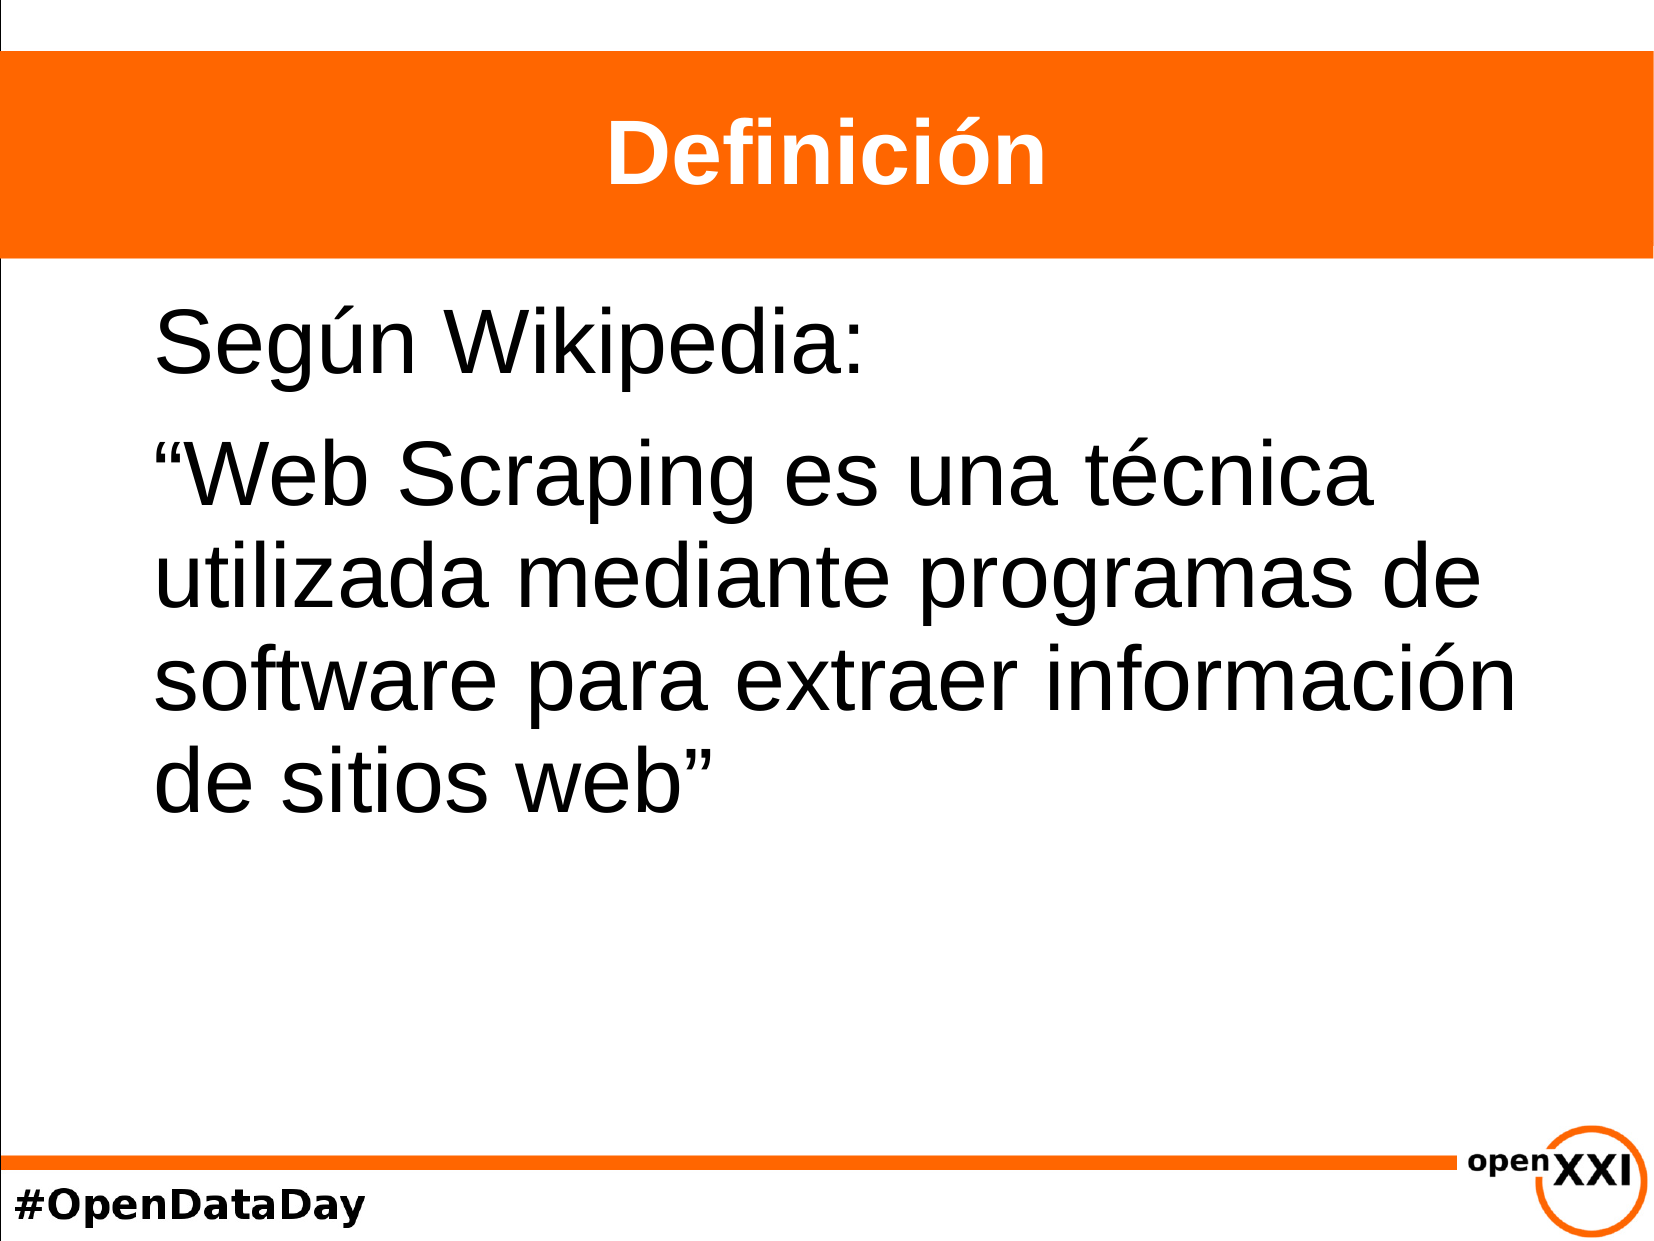

# Definición
Según Wikipedia:
“Web Scraping es una técnica utilizada mediante programas de software para extraer información de sitios web”